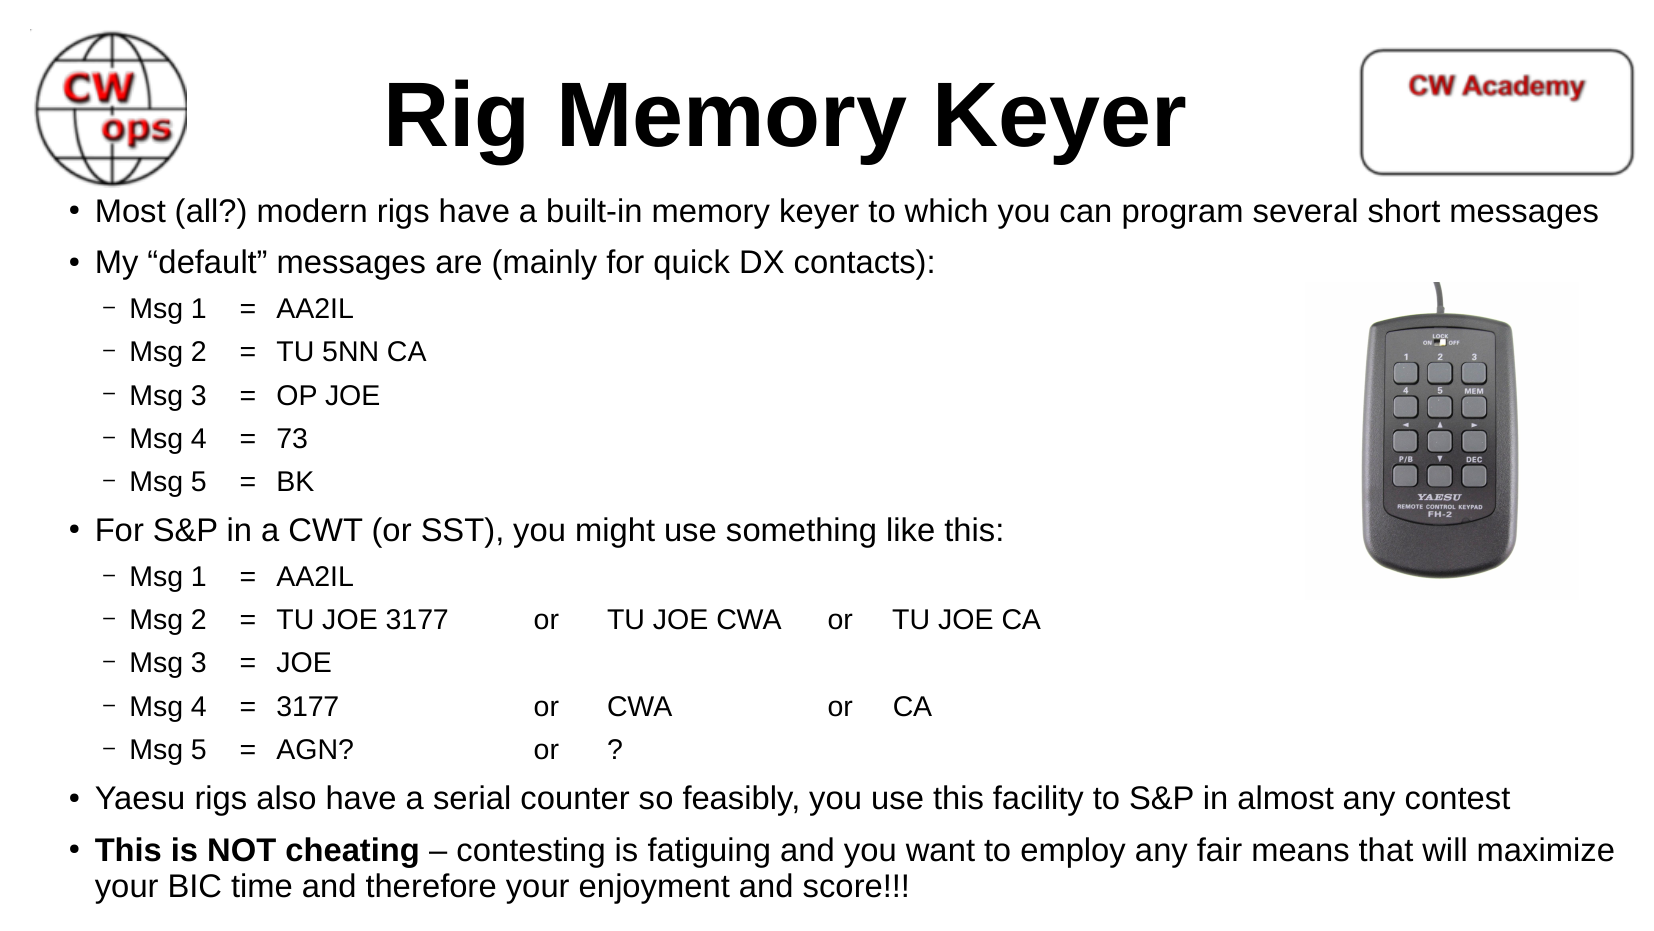

# Rig Memory Keyer
Most (all?) modern rigs have a built-in memory keyer to which you can program several short messages
My “default” messages are (mainly for quick DX contacts):
Msg 1 	= 	AA2IL
Msg 2 	= 	TU 5NN CA
Msg 3 	= 	OP JOE
Msg 4 	= 	73
Msg 5 	= 	BK
For S&P in a CWT (or SST), you might use something like this:
Msg 1 	= 	AA2IL
Msg 2 	= 	TU JOE 3177 		or 	TU JOE CWA 			 	or TU JOE CA
Msg 3 	= 	JOE
Msg 4 	= 	3177 	 	or 	CWA	 	 			 		 	or CA
Msg 5 	= 	AGN?				 	 	 		or		 	?
Yaesu rigs also have a serial counter so feasibly, you use this facility to S&P in almost any contest
This is NOT cheating – contesting is fatiguing and you want to employ any fair means that will maximize your BIC time and therefore your enjoyment and score!!!